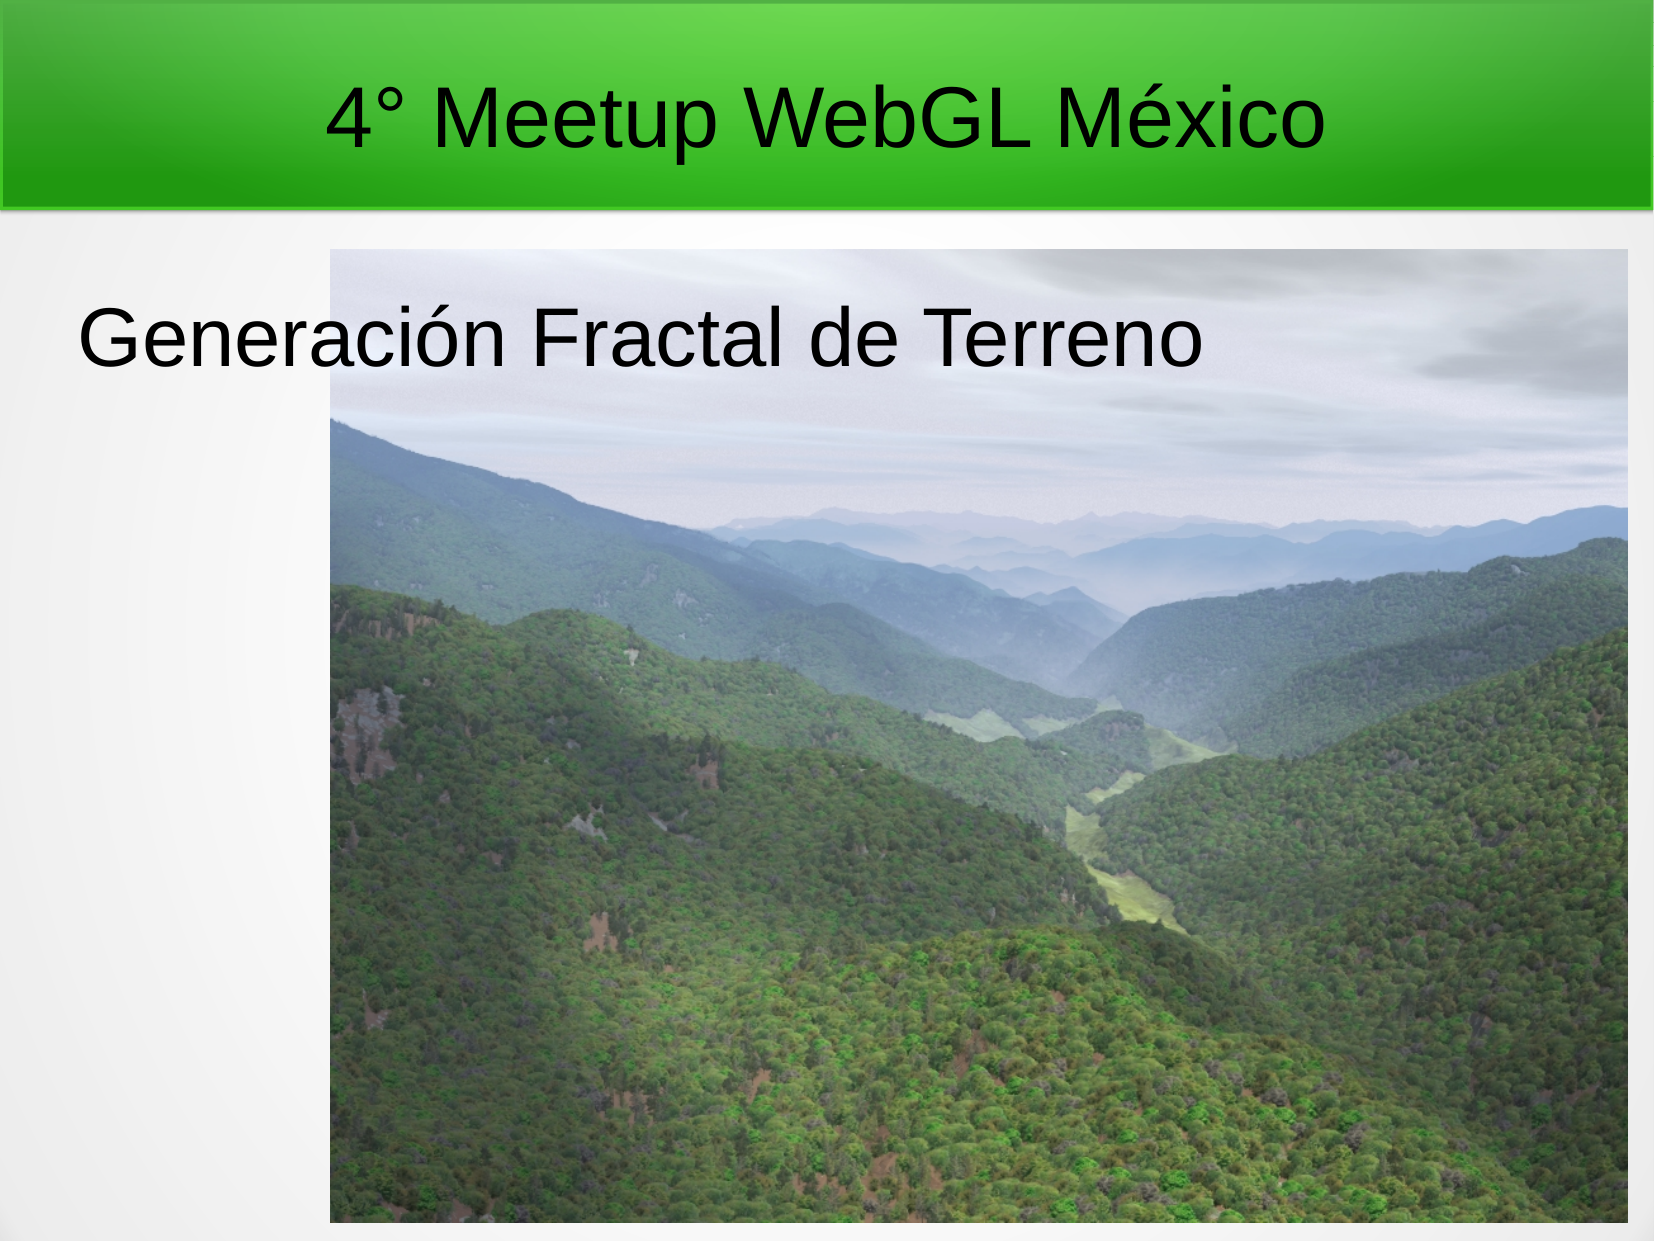

# 4° Meetup WebGL México
Generación Fractal de Terreno